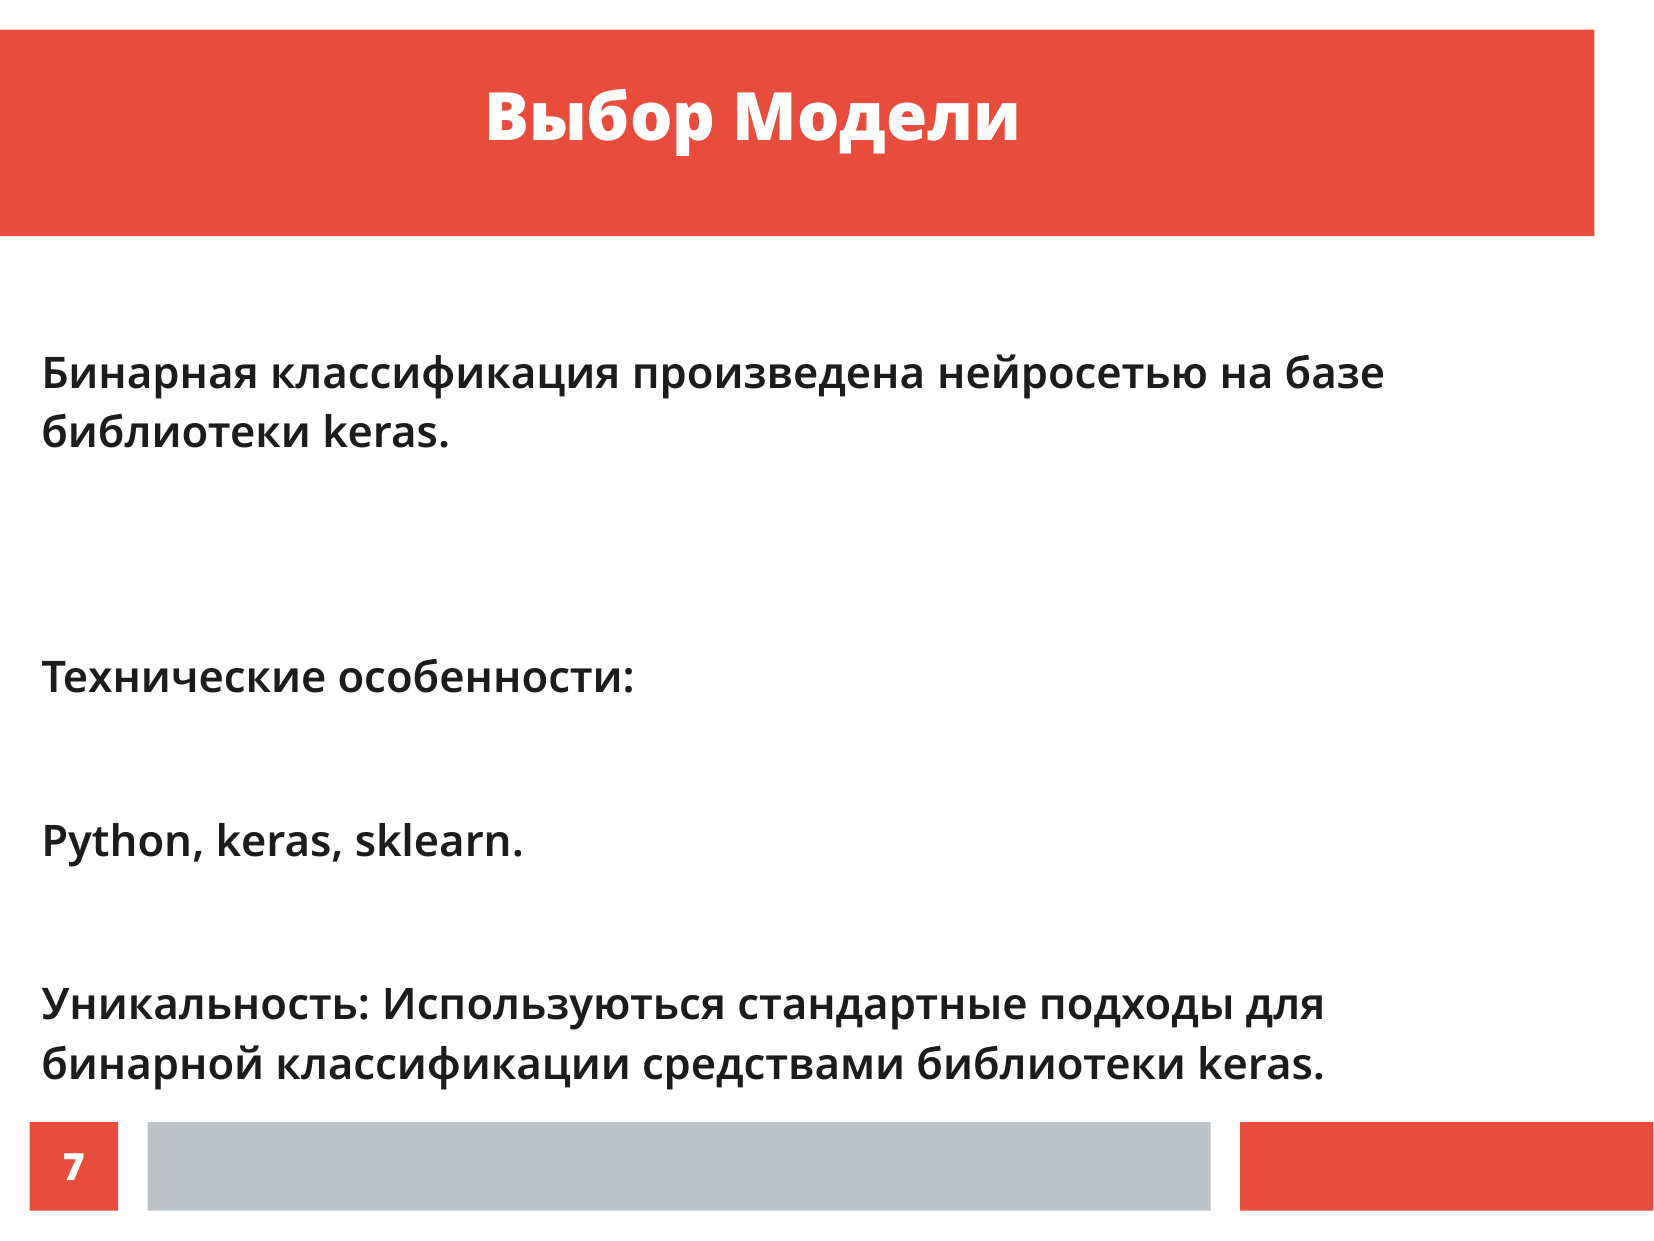

# Выбор Модели
Бинарная классификация произведена нейросетью на базе библиотеки keras.
Технические особенности:
Python, keras, sklearn.
Уникальность: Используються стандартные подходы для бинарной классификации средствами библиотеки keras.
7